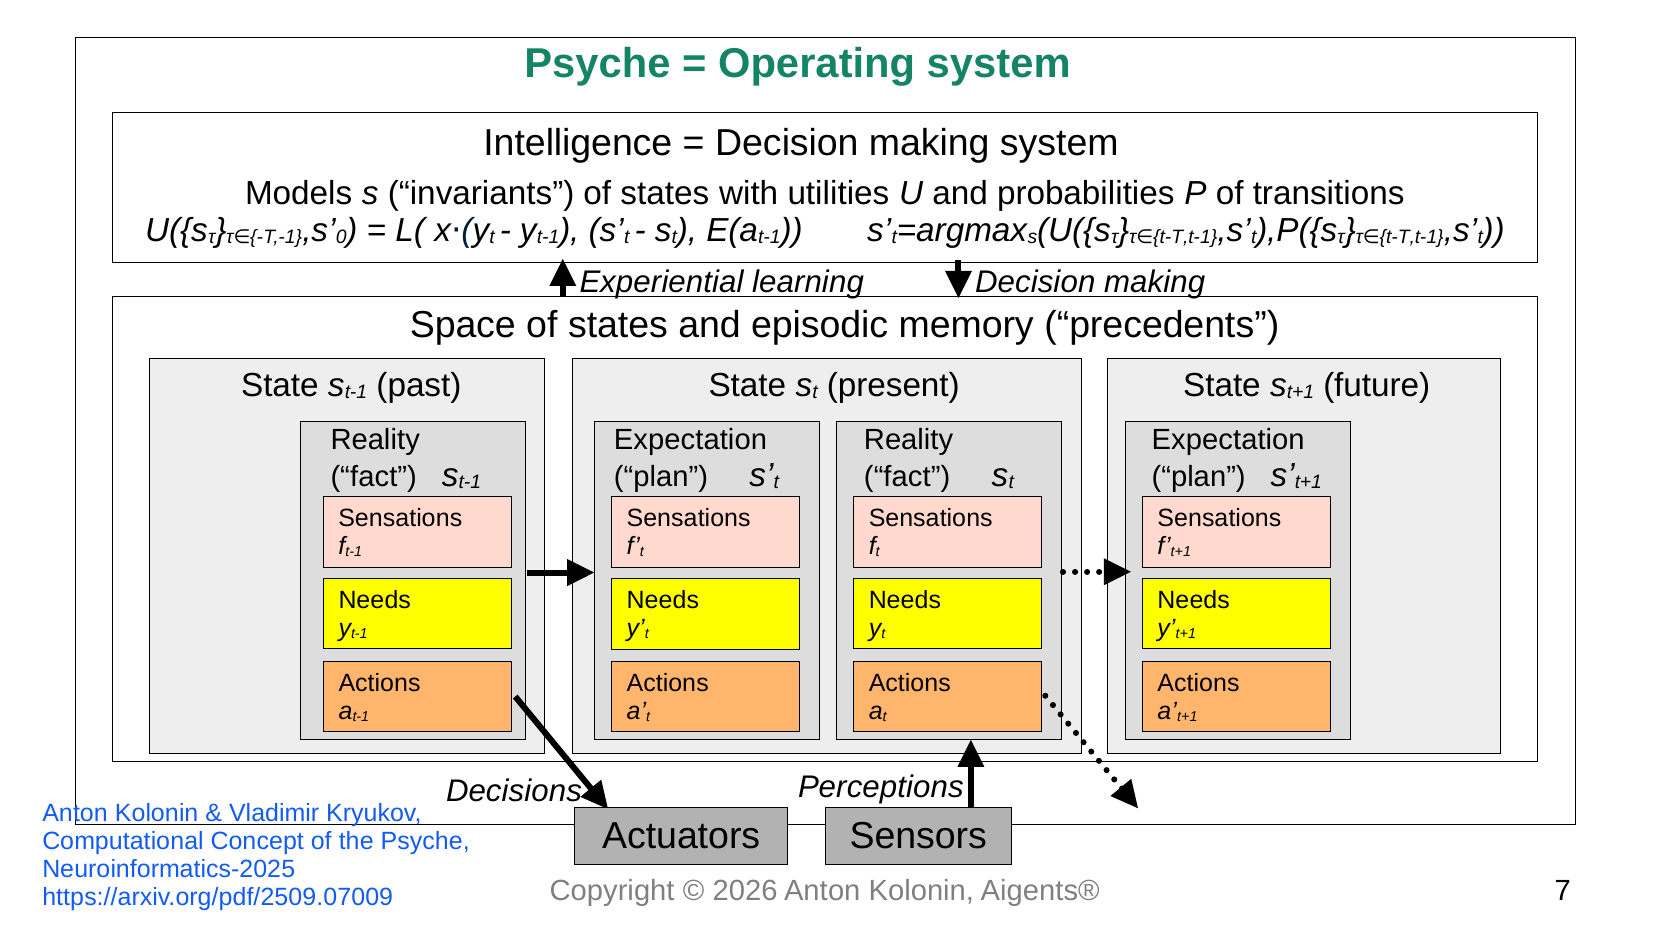

Psyche = Operating system
Intelligence = Decision making system
Models s (“invariants”) of states with utilities U and probabilities P of transitions
U({sτ}τ∈{-Τ,-1}​,s’0) = L( x⋅(yt - yt-1), (s’t - st), E(at-1)) s’t=argmaxs(U({sτ}τ∈{t-Τ,t-1}​,s’t),P({sτ}τ∈{t-Τ,t-1}​,s’t))
Experiential learning
Decision making
Space of states and episodic memory (“precedents”)
State st-1 (past)
State st (present)
State st+1 (future)
Reality
(“fact”) st-1
Expectation
(“plan”) s’t
Reality
(“fact”) st
Expectation
(“plan”) s’t+1
Sensations
ft-1
Ощущения
f’t
Sensations
ft
Sensations
f’t+1
Sensations
f’t
Needs
yt-1
Потребности
x’t
Needs
yt
Needs
y’t+1
Needs
y’t
Actions
at-1
Действия
a’t
Actions
at
Actions
a’t+1
Actions
a’t
Perceptions
Decisions
Anton Kolonin & Vladimir Kryukov,
Computational Concept of the Psyche,
Neuroinformatics-2025
https://arxiv.org/pdf/2509.07009
Actuators
Sensors
Copyright © 2026 Anton Kolonin, Aigents®
7